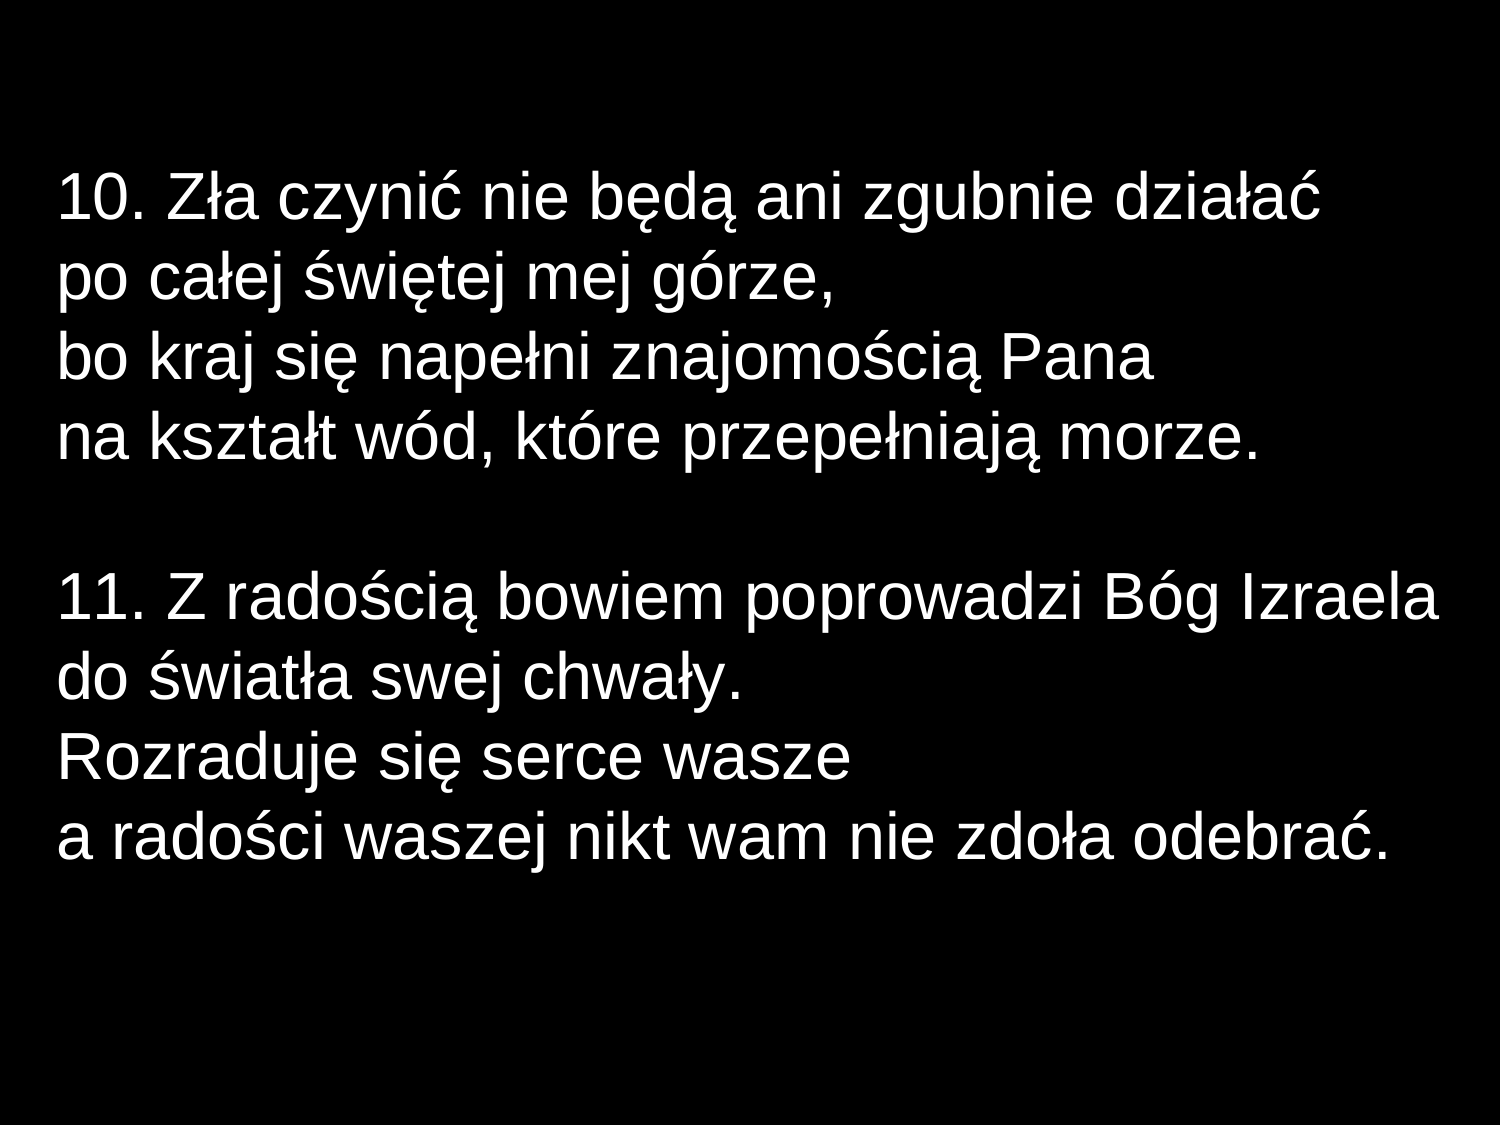

10. Zła czynić nie będą ani zgubnie działać
po całej świętej mej górze,
bo kraj się napełni znajomością Pana
na kształt wód, które przepełniają morze.
11. Z radością bowiem poprowadzi Bóg Izraela
do światła swej chwały.
Rozraduje się serce wasze
a radości waszej nikt wam nie zdoła odebrać.